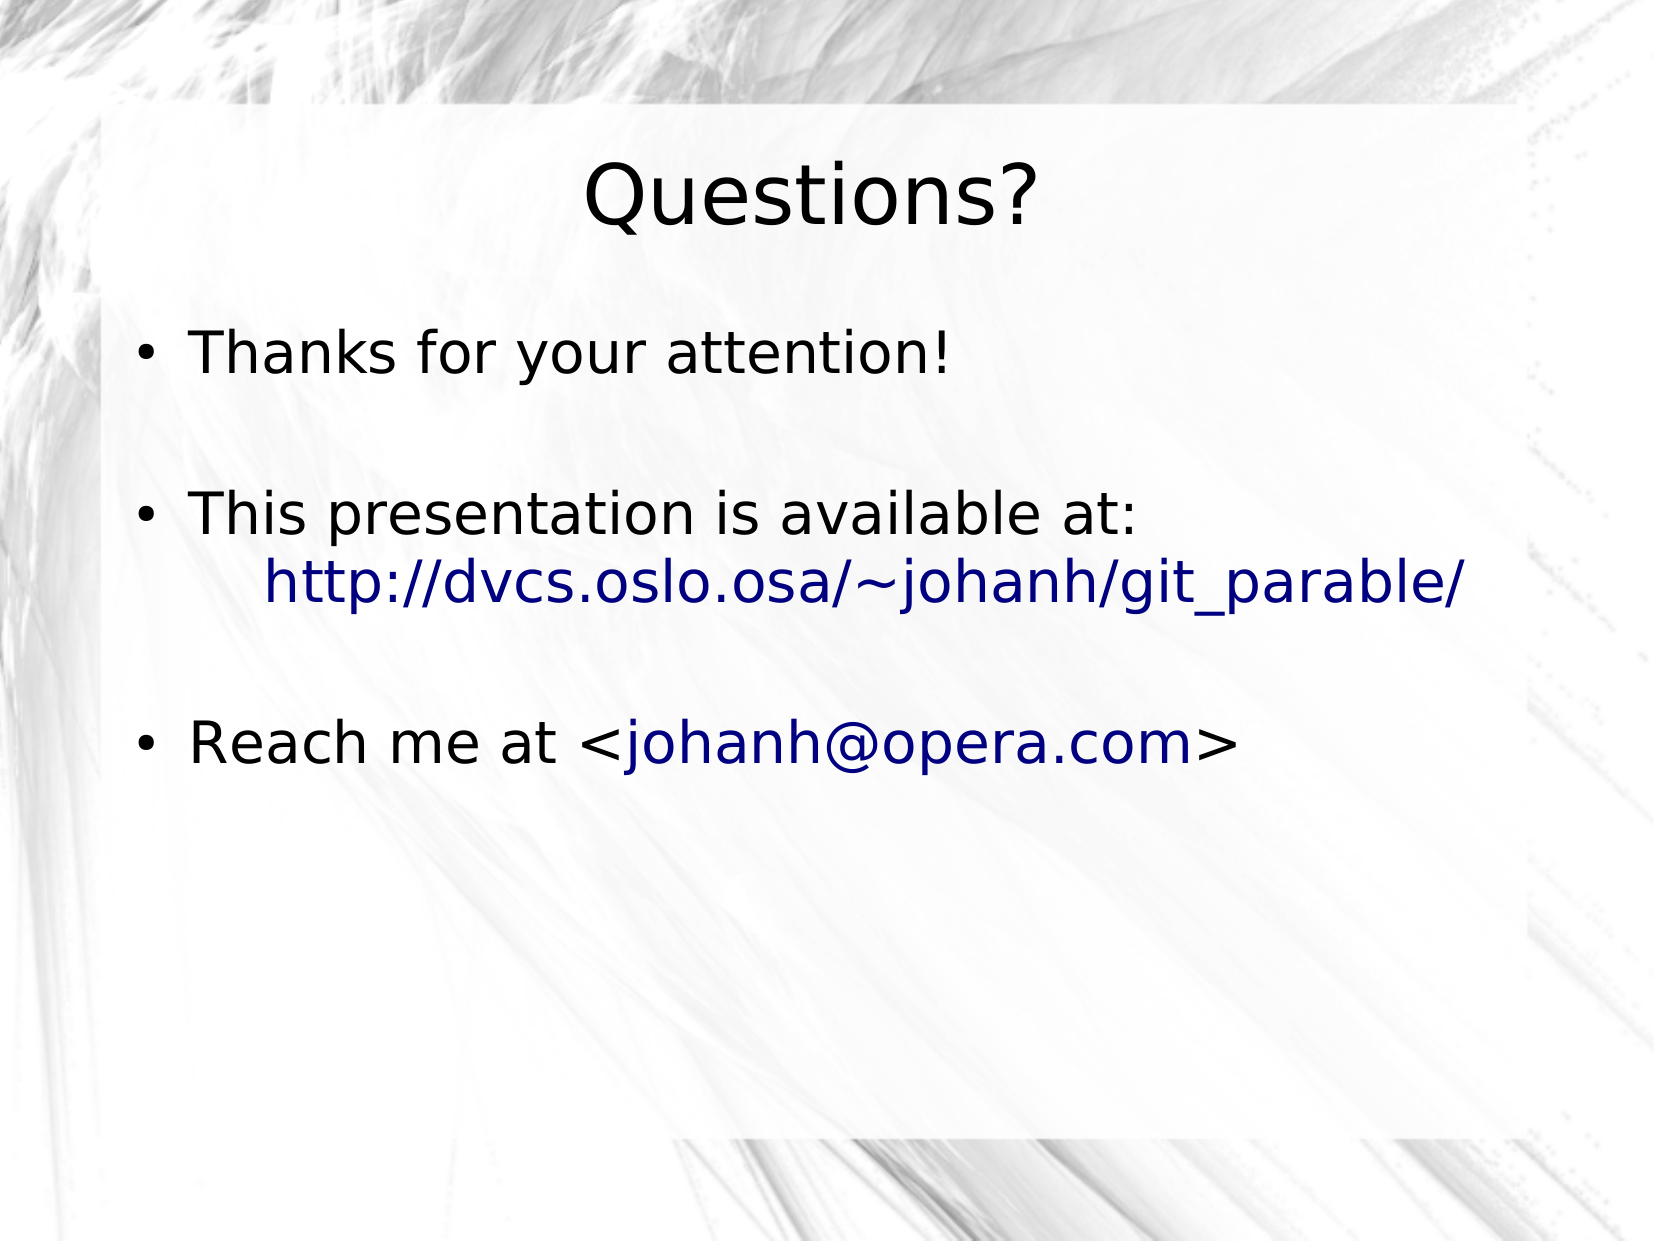

# Questions?
Thanks for your attention!
This presentation is available at:
	http://dvcs.oslo.osa/~johanh/git_parable/
Reach me at <johanh@opera.com>